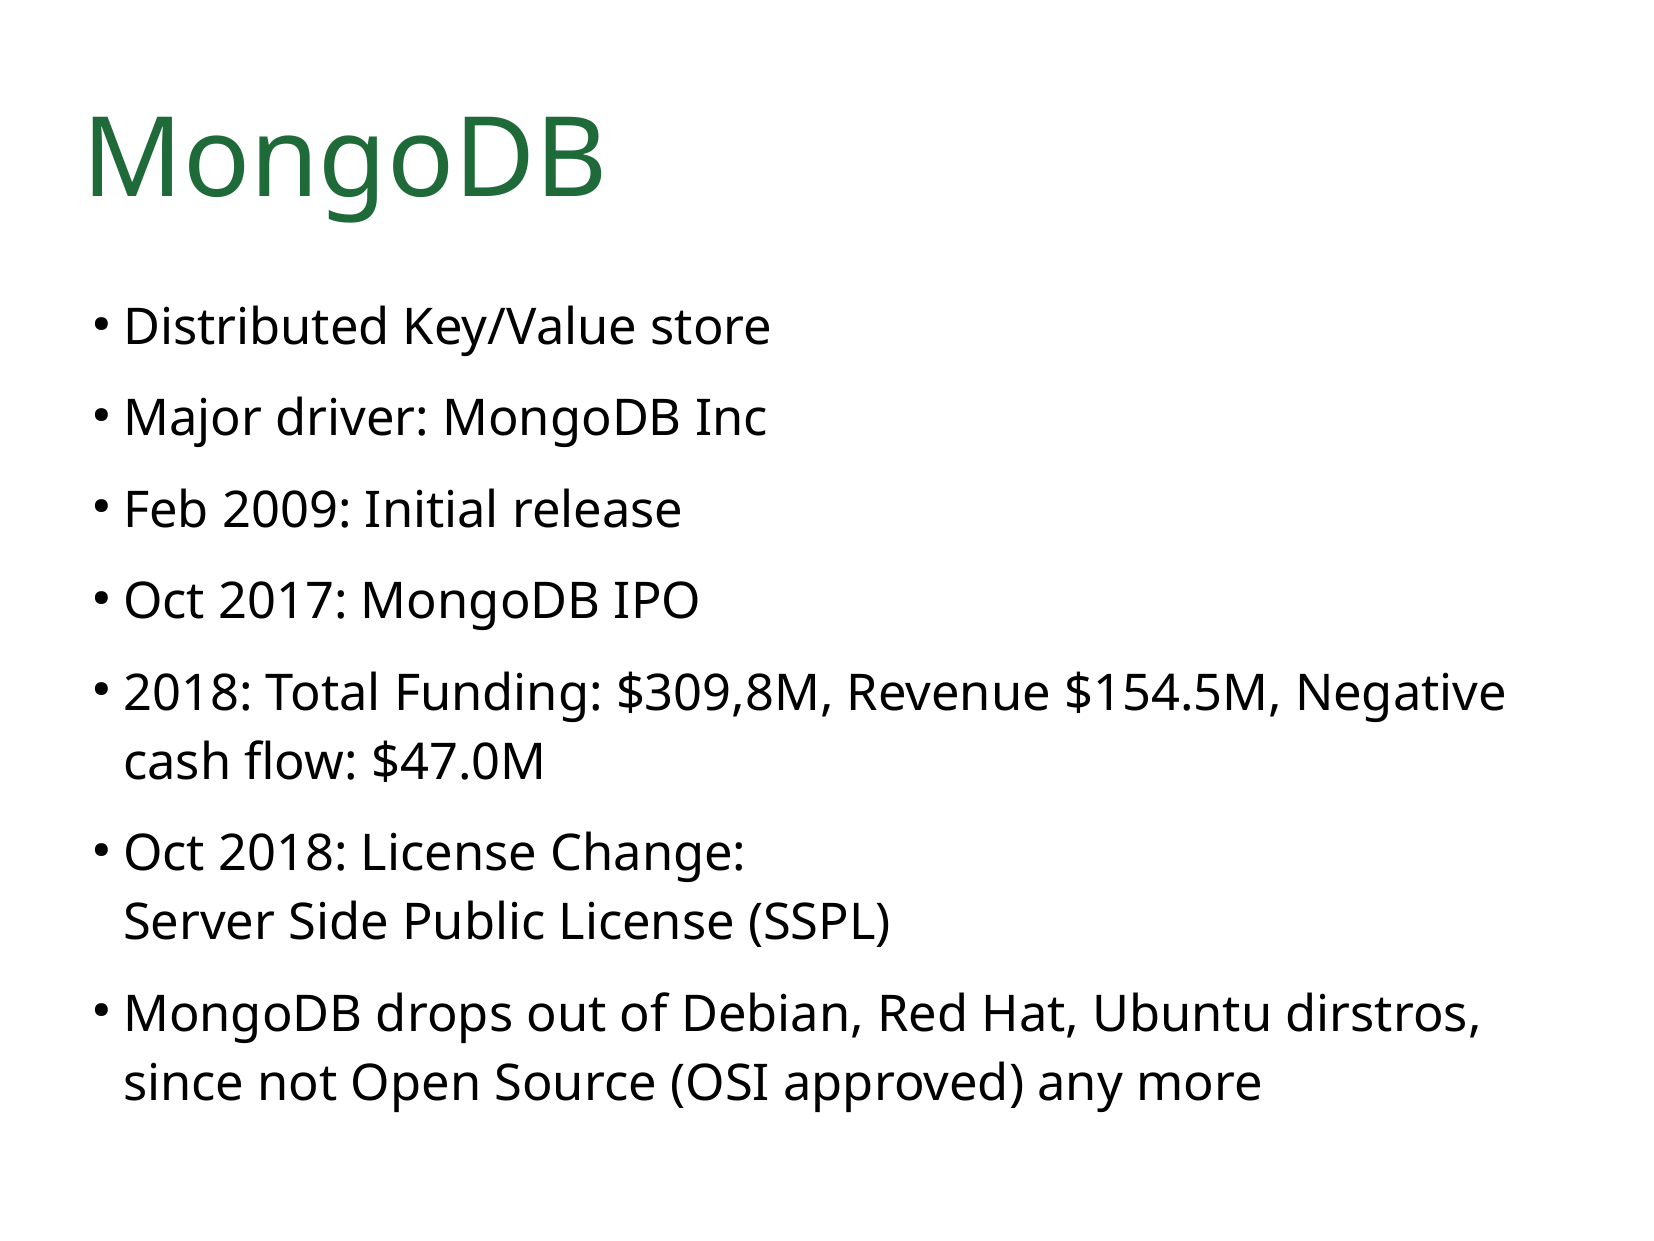

# MongoDB
Distributed Key/Value store
Major driver: MongoDB Inc
Feb 2009: Initial release
Oct 2017: MongoDB IPO
2018: Total Funding: $309,8M, Revenue $154.5M, Negative cash flow: $47.0M
Oct 2018: License Change:
Server Side Public License (SSPL)
MongoDB drops out of Debian, Red Hat, Ubuntu dirstros, since not Open Source (OSI approved) any more